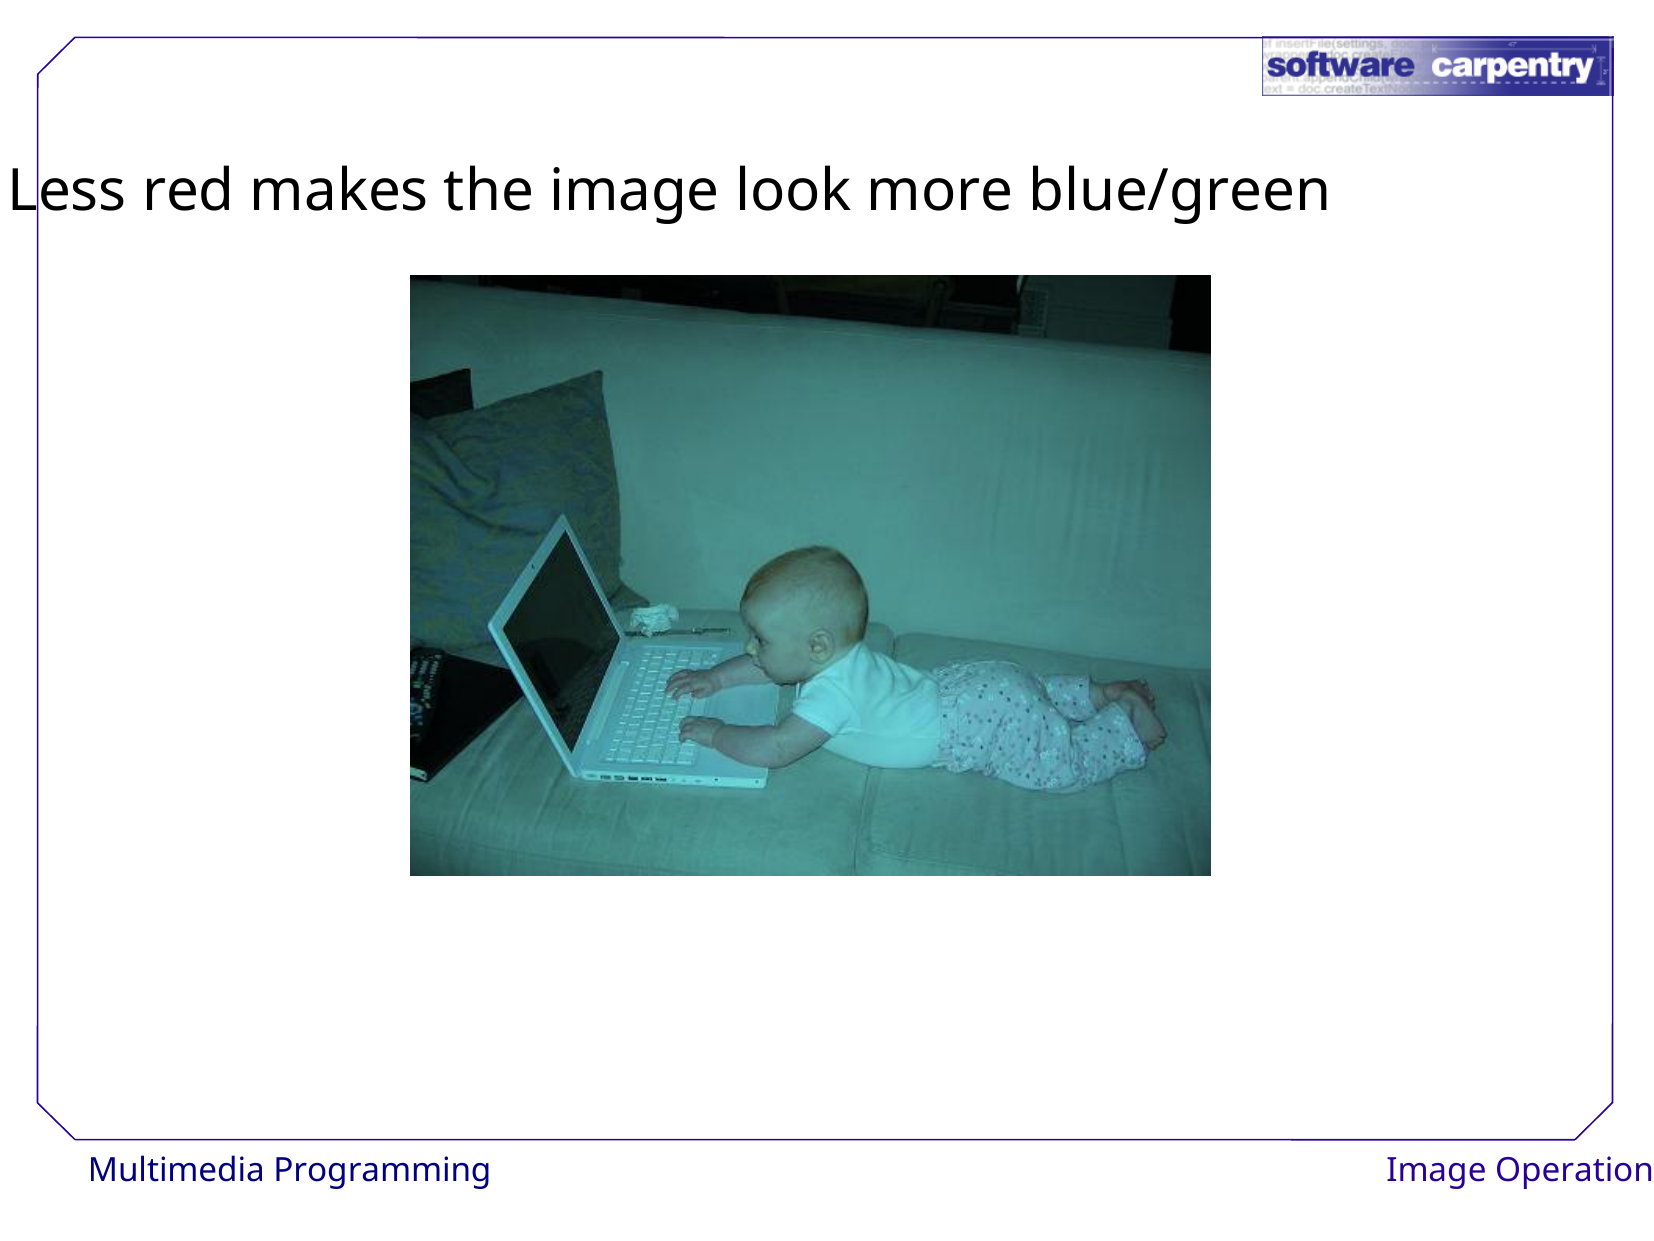

Less red makes the image look more blue/green